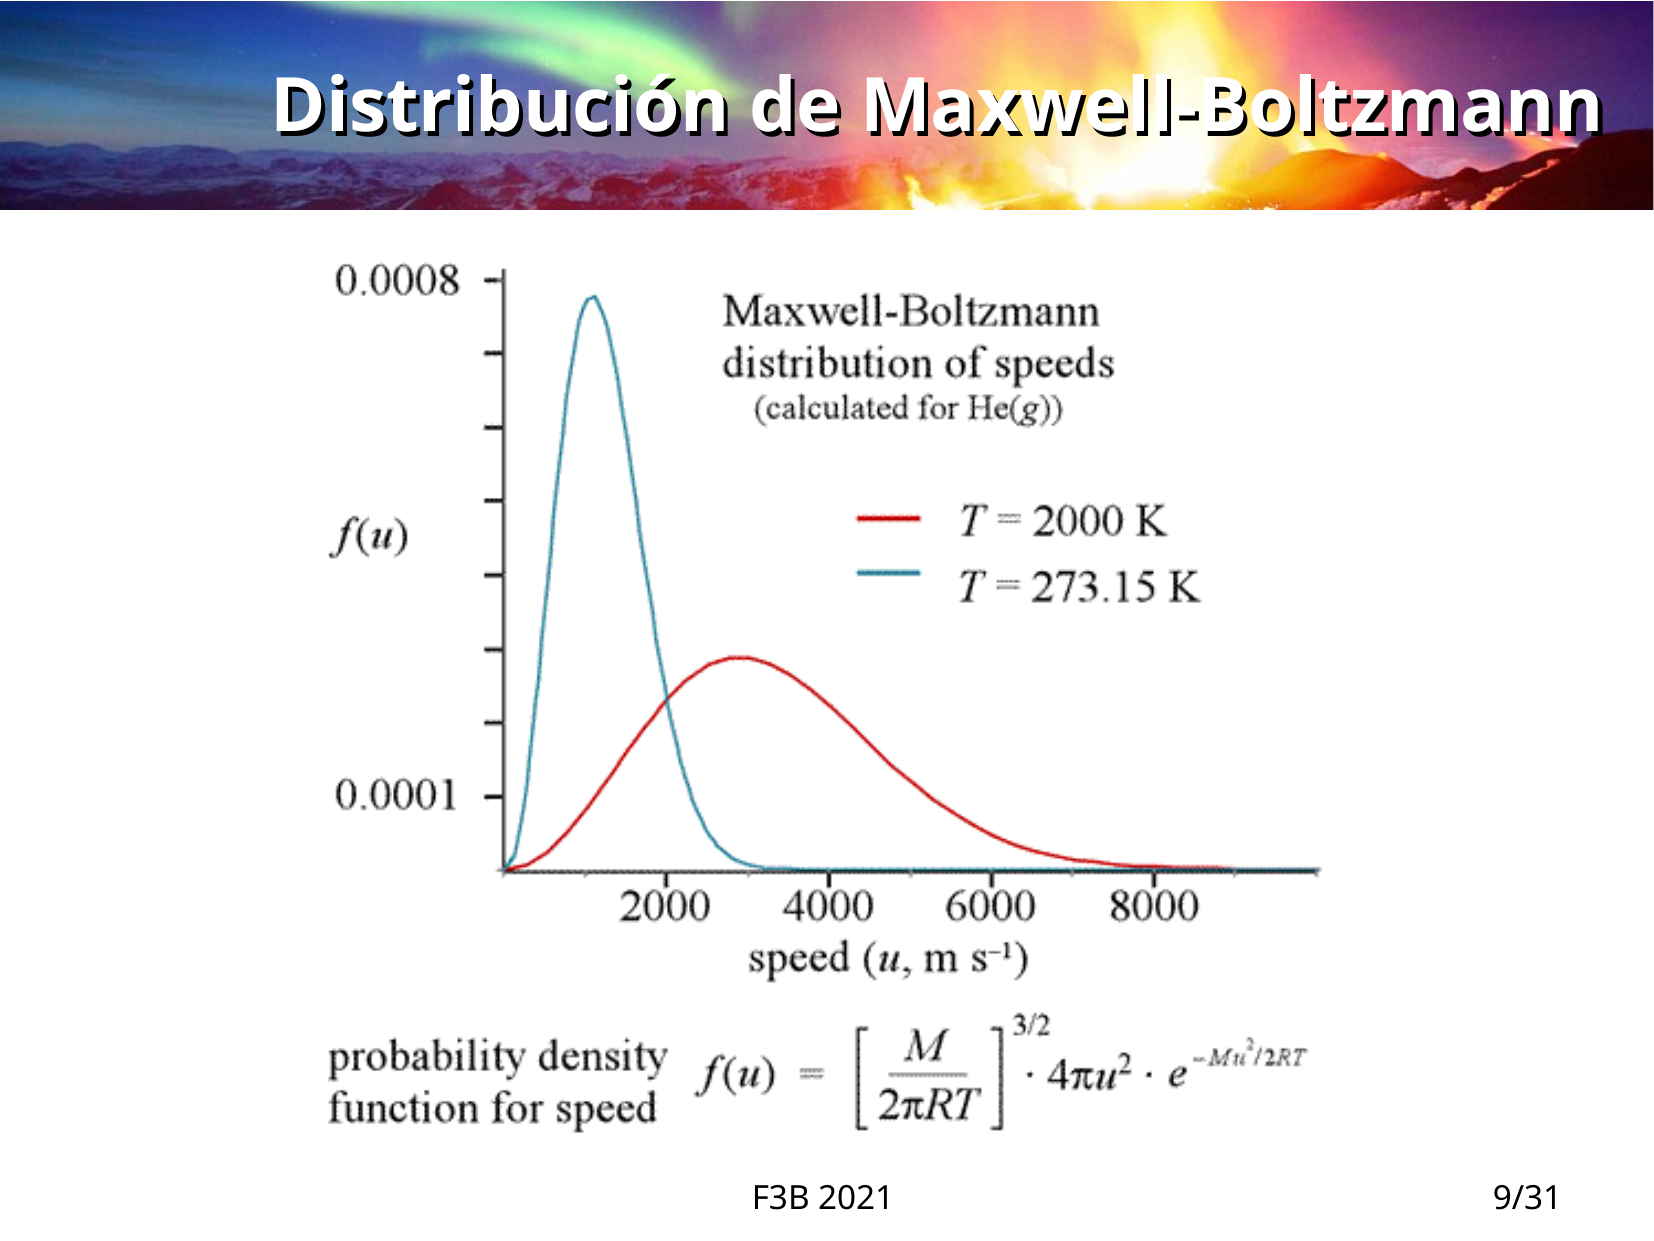

# Distribución de Maxwell-Boltzmann
F3B 2021
9